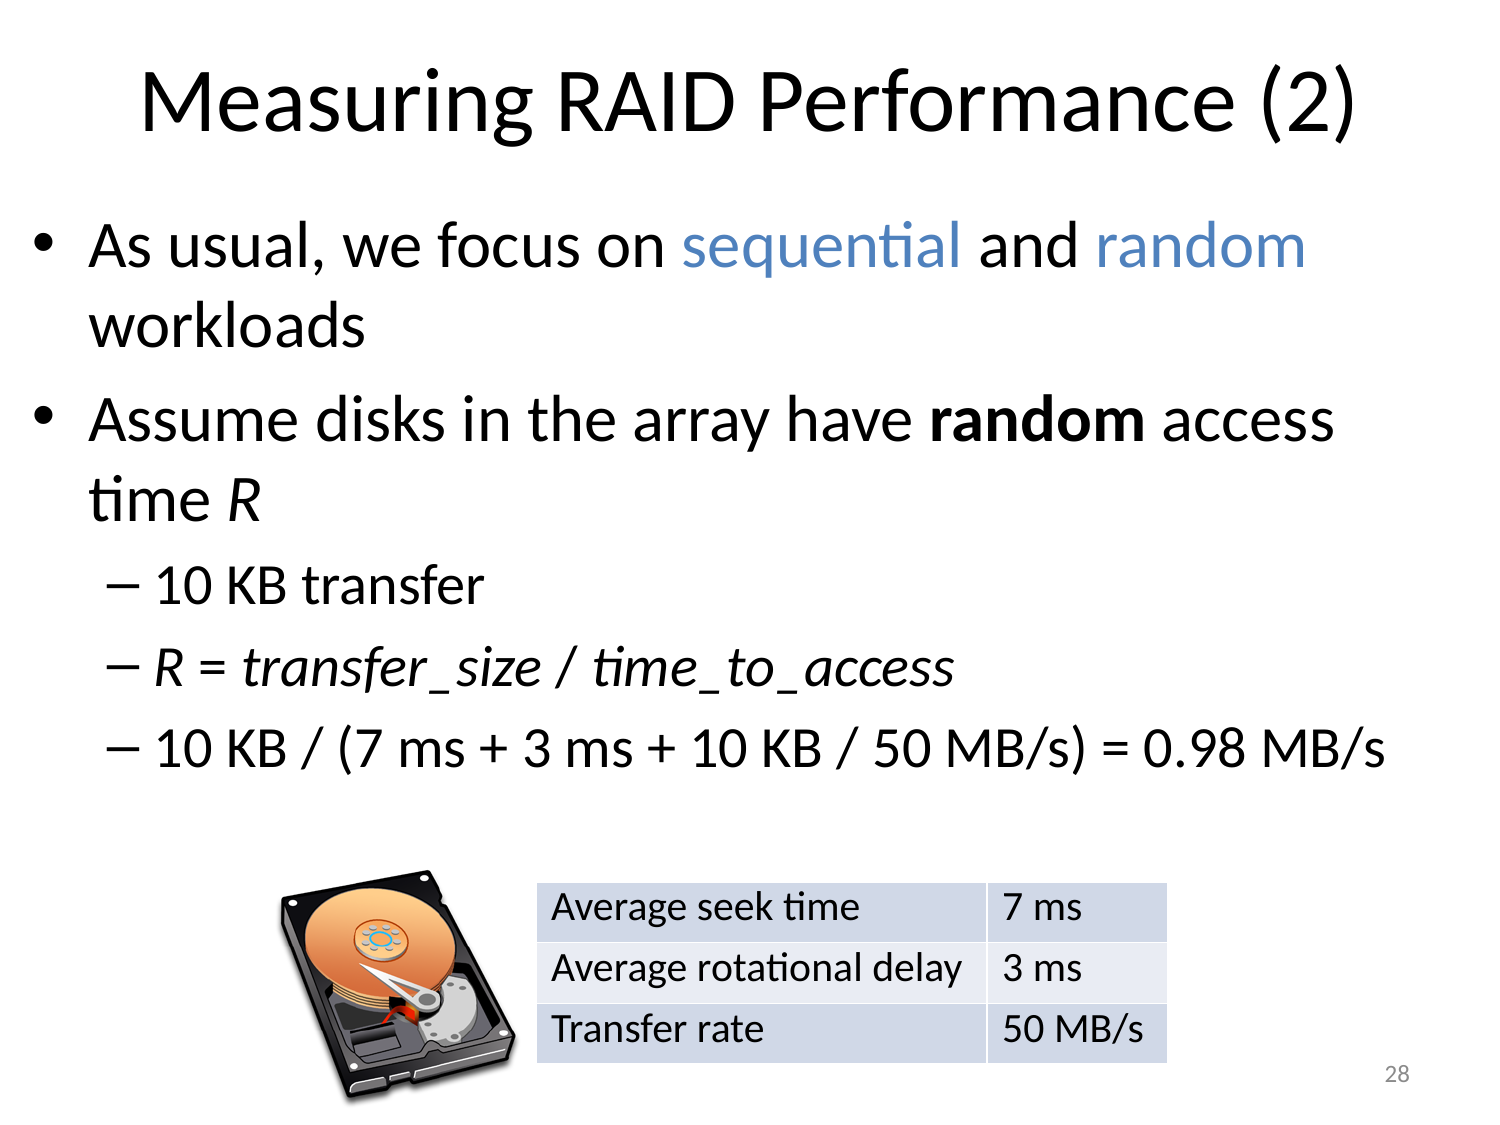

# Measuring RAID Performance (2)
As usual, we focus on sequential and random workloads
Assume disks in the array have random access time R
10 KB transfer
R = transfer_size / time_to_access
10 KB / (7 ms + 3 ms + 10 KB / 50 MB/s) = 0.98 MB/s
| Average seek time | 7 ms |
| --- | --- |
| Average rotational delay | 3 ms |
| Transfer rate | 50 MB/s |